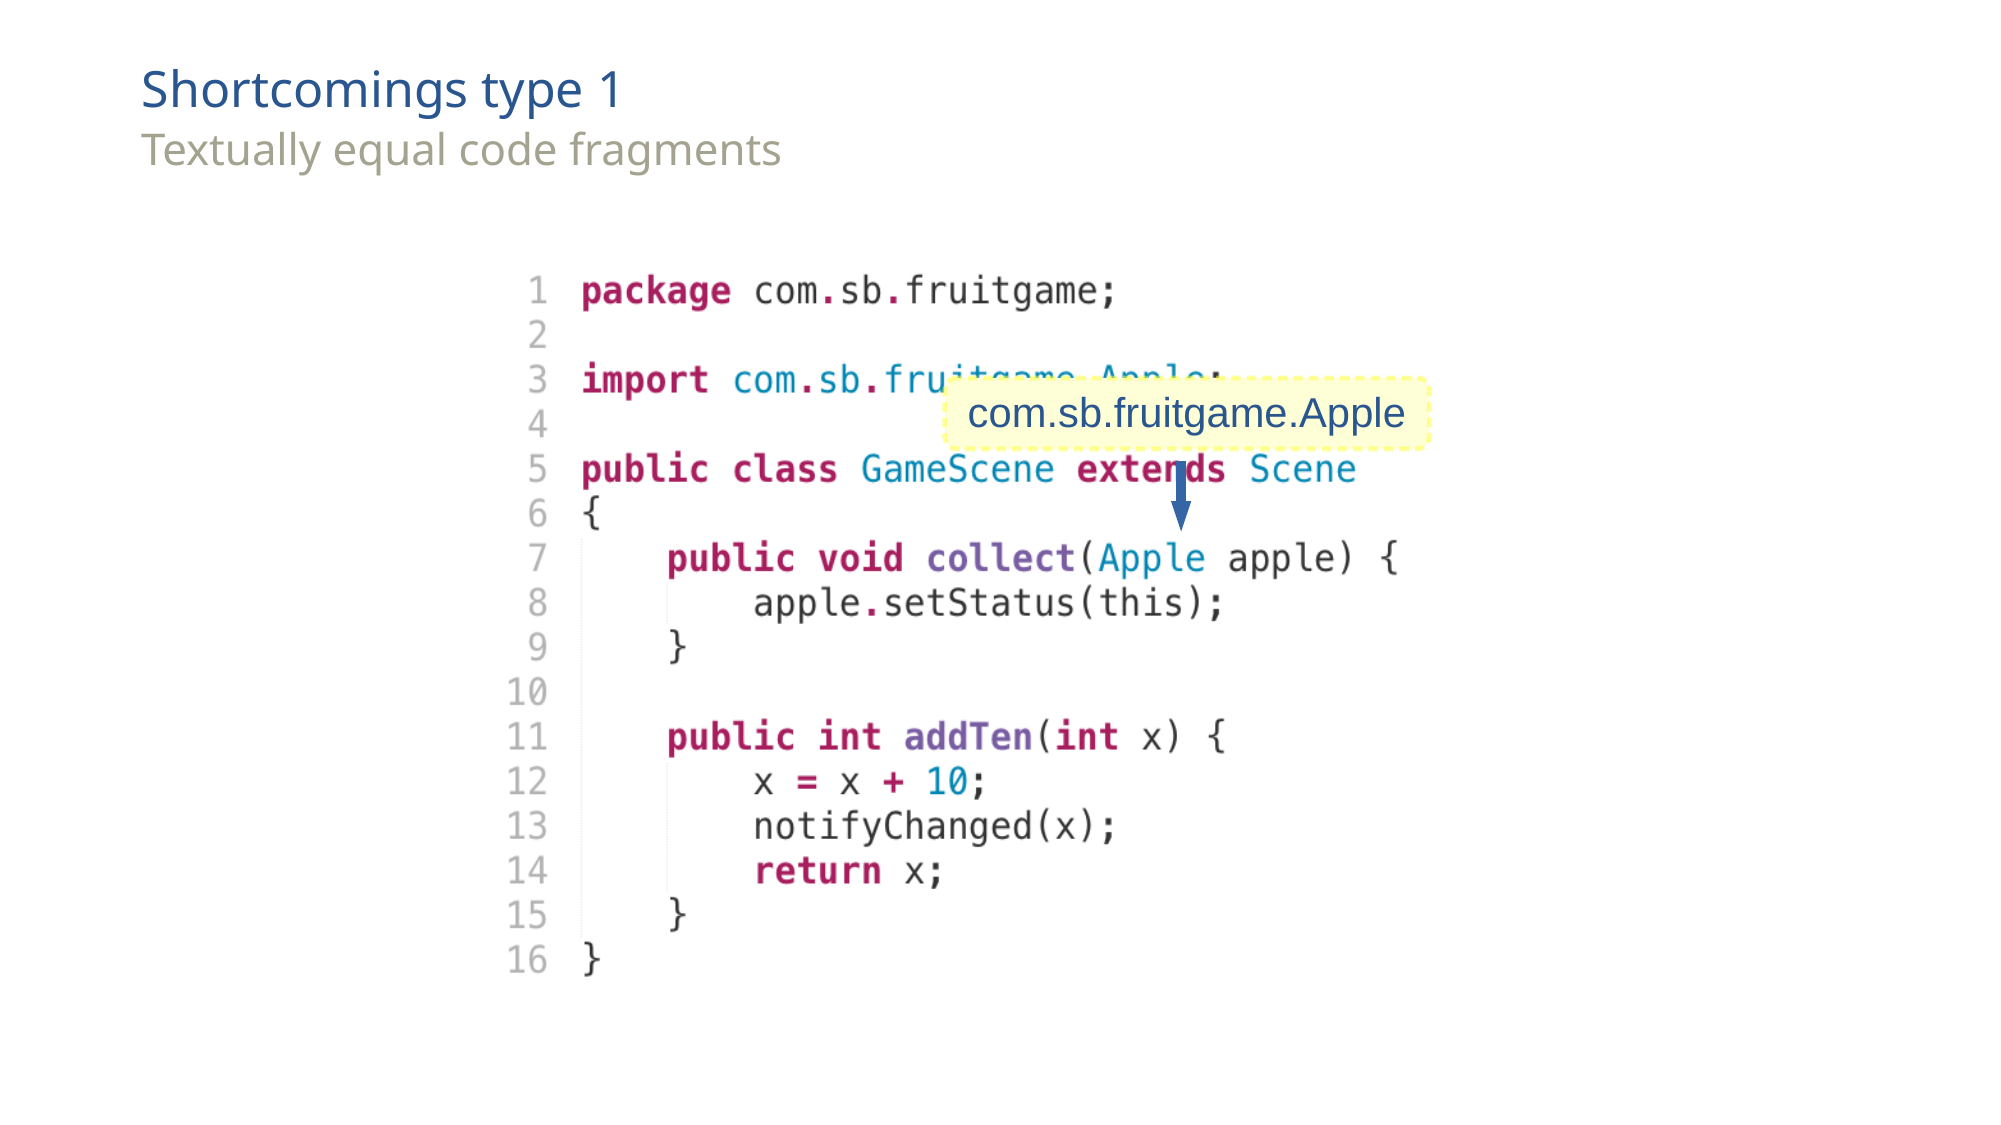

Shortcomings type 1
Textually equal code fragments
com.sb.fruitgame.Apple